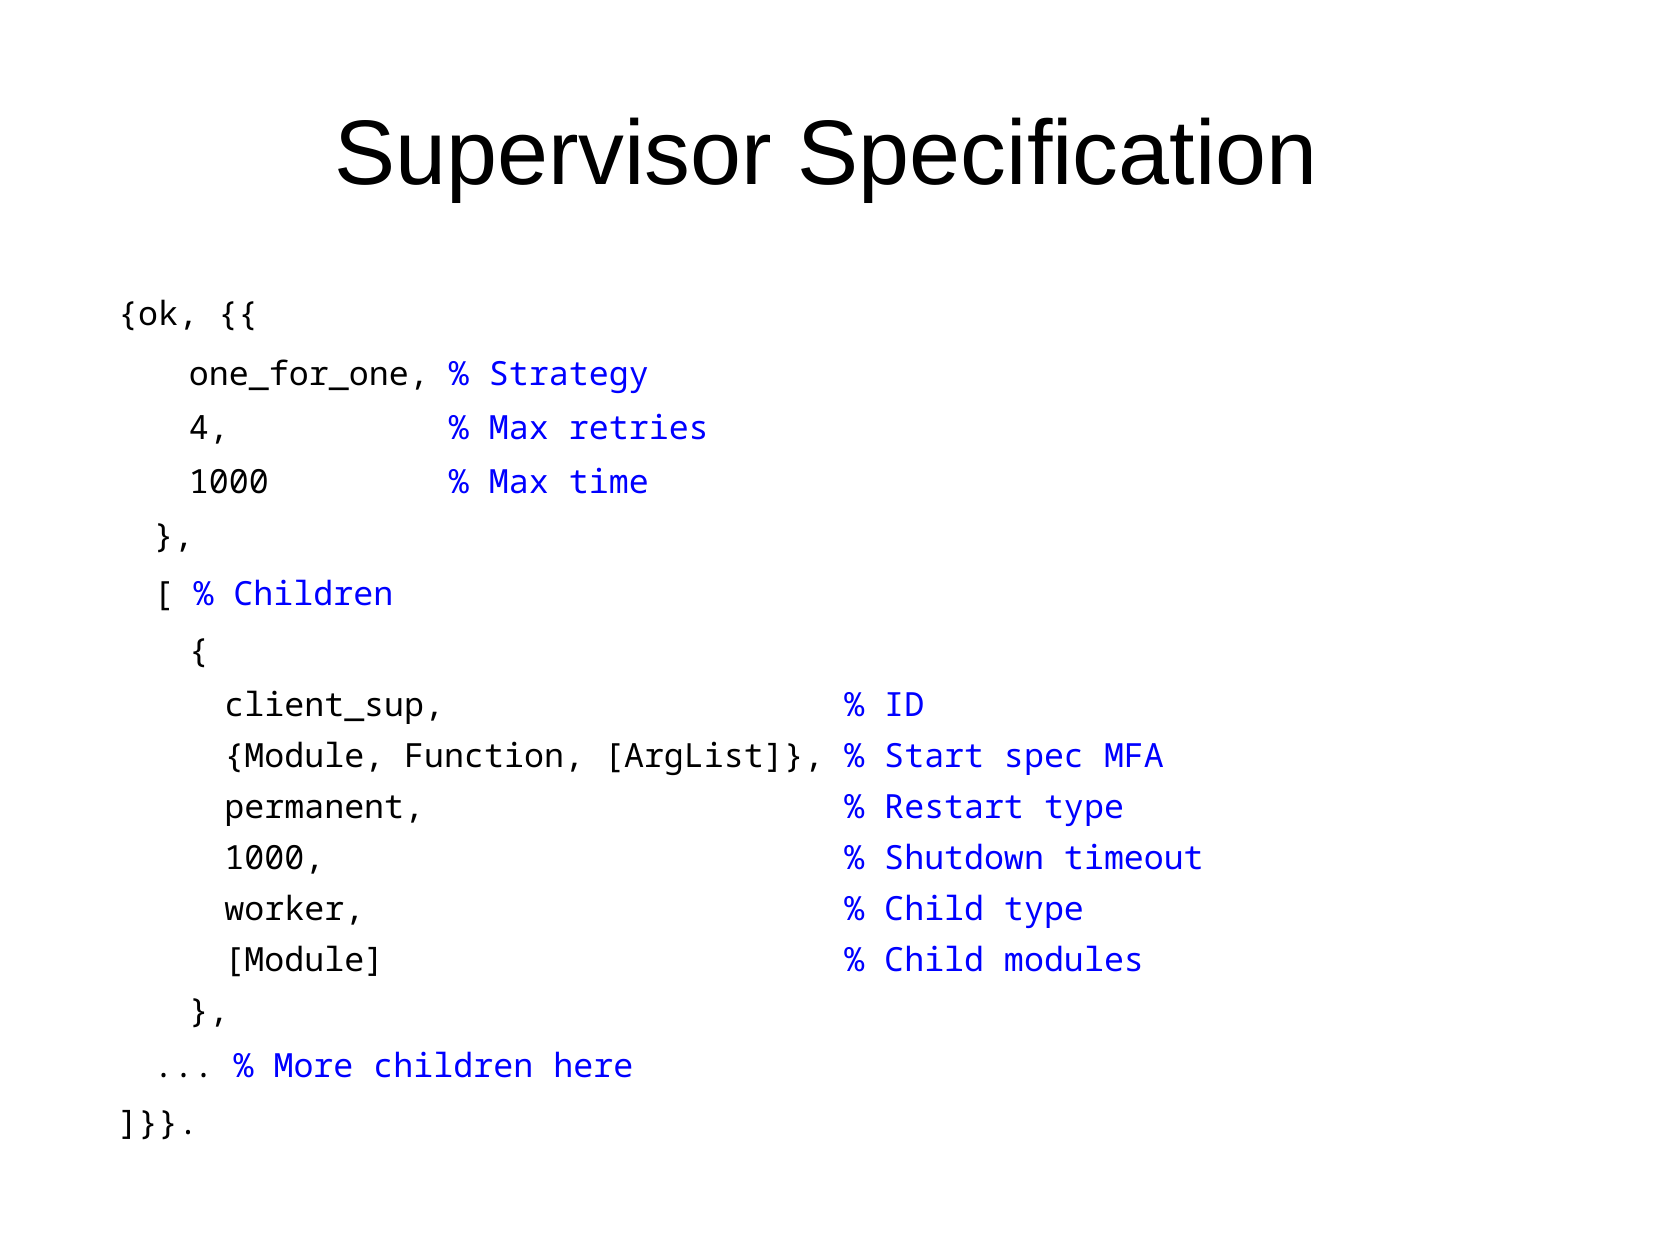

# Supervisor Specification
{ok, {{
one_for_one, % Strategy
4, % Max retries
1000 % Max time
},
[ % Children
{
client_sup, % ID
{Module, Function, [ArgList]}, % Start spec MFA
permanent, % Restart type
1000, % Shutdown timeout
worker, % Child type
[Module] % Child modules
},
... % More children here
]}}.